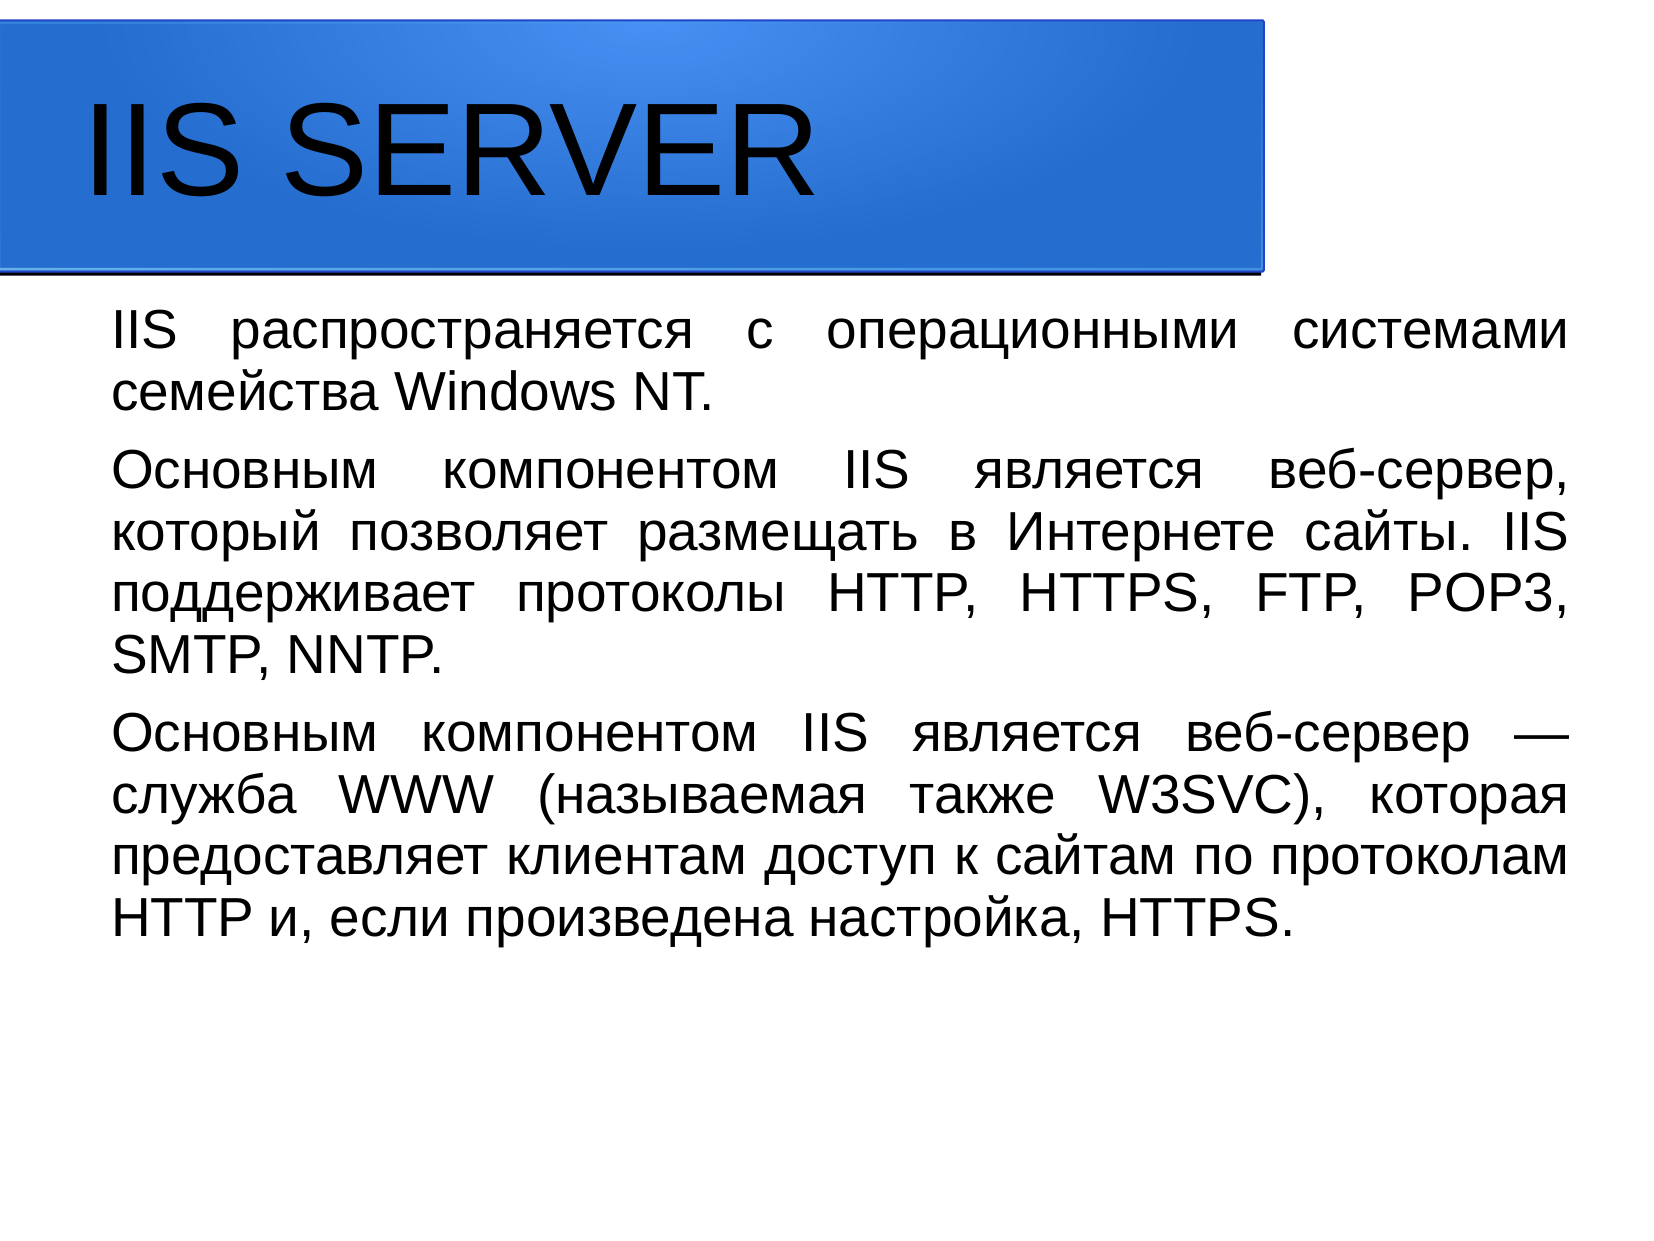

# IIS SERVER
IIS распространяется с операционными системами семейства Windows NT.
Основным компонентом IIS является веб-сервер, который позволяет размещать в Интернете сайты. IIS поддерживает протоколы HTTP, HTTPS, FTP, POP3, SMTP, NNTP.
Основным компонентом IIS является веб-сервер — служба WWW (называемая также W3SVC), которая предоставляет клиентам доступ к сайтам по протоколам HTTP и, если произведена настройка, HTTPS.